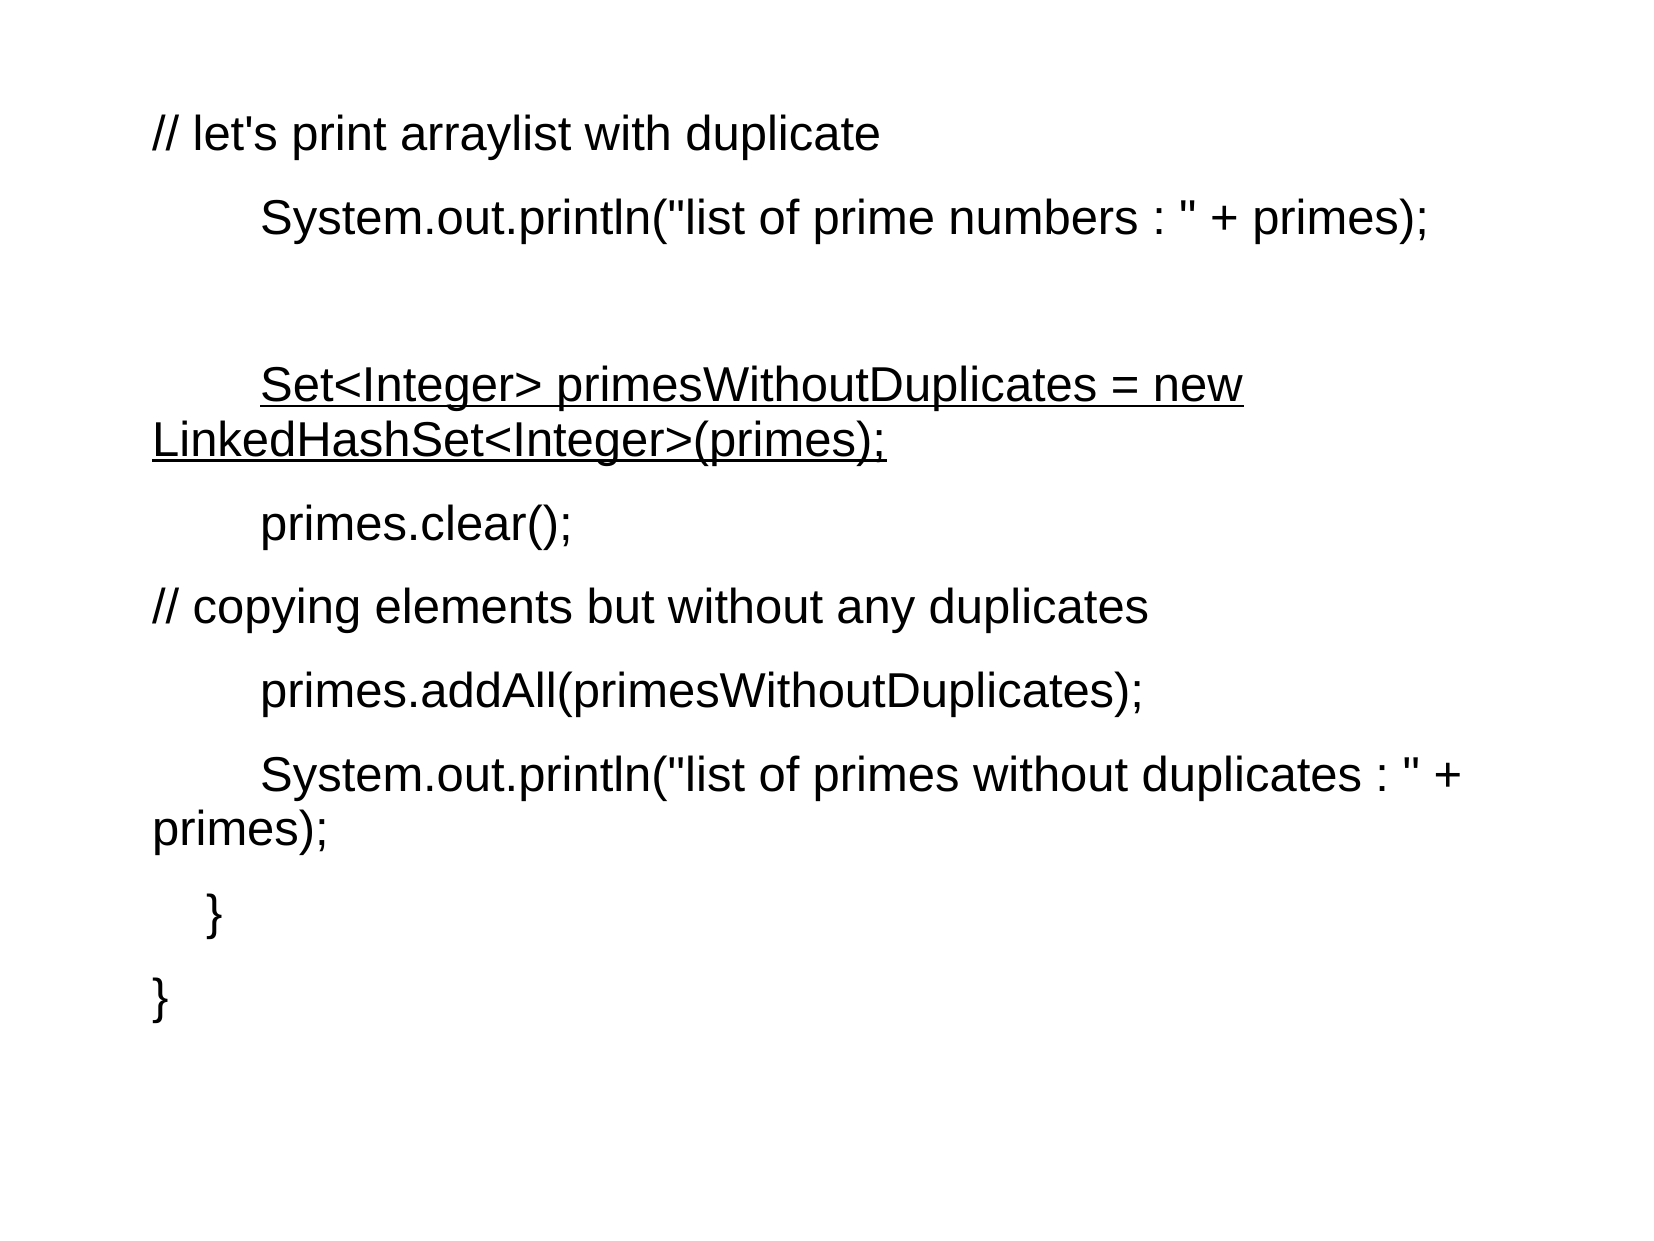

# // let's print arraylist with duplicate
 System.out.println("list of prime numbers : " + primes);
 Set<Integer> primesWithoutDuplicates = new LinkedHashSet<Integer>(primes);
 primes.clear();
// copying elements but without any duplicates
 primes.addAll(primesWithoutDuplicates);
 System.out.println("list of primes without duplicates : " + primes);
 }
}